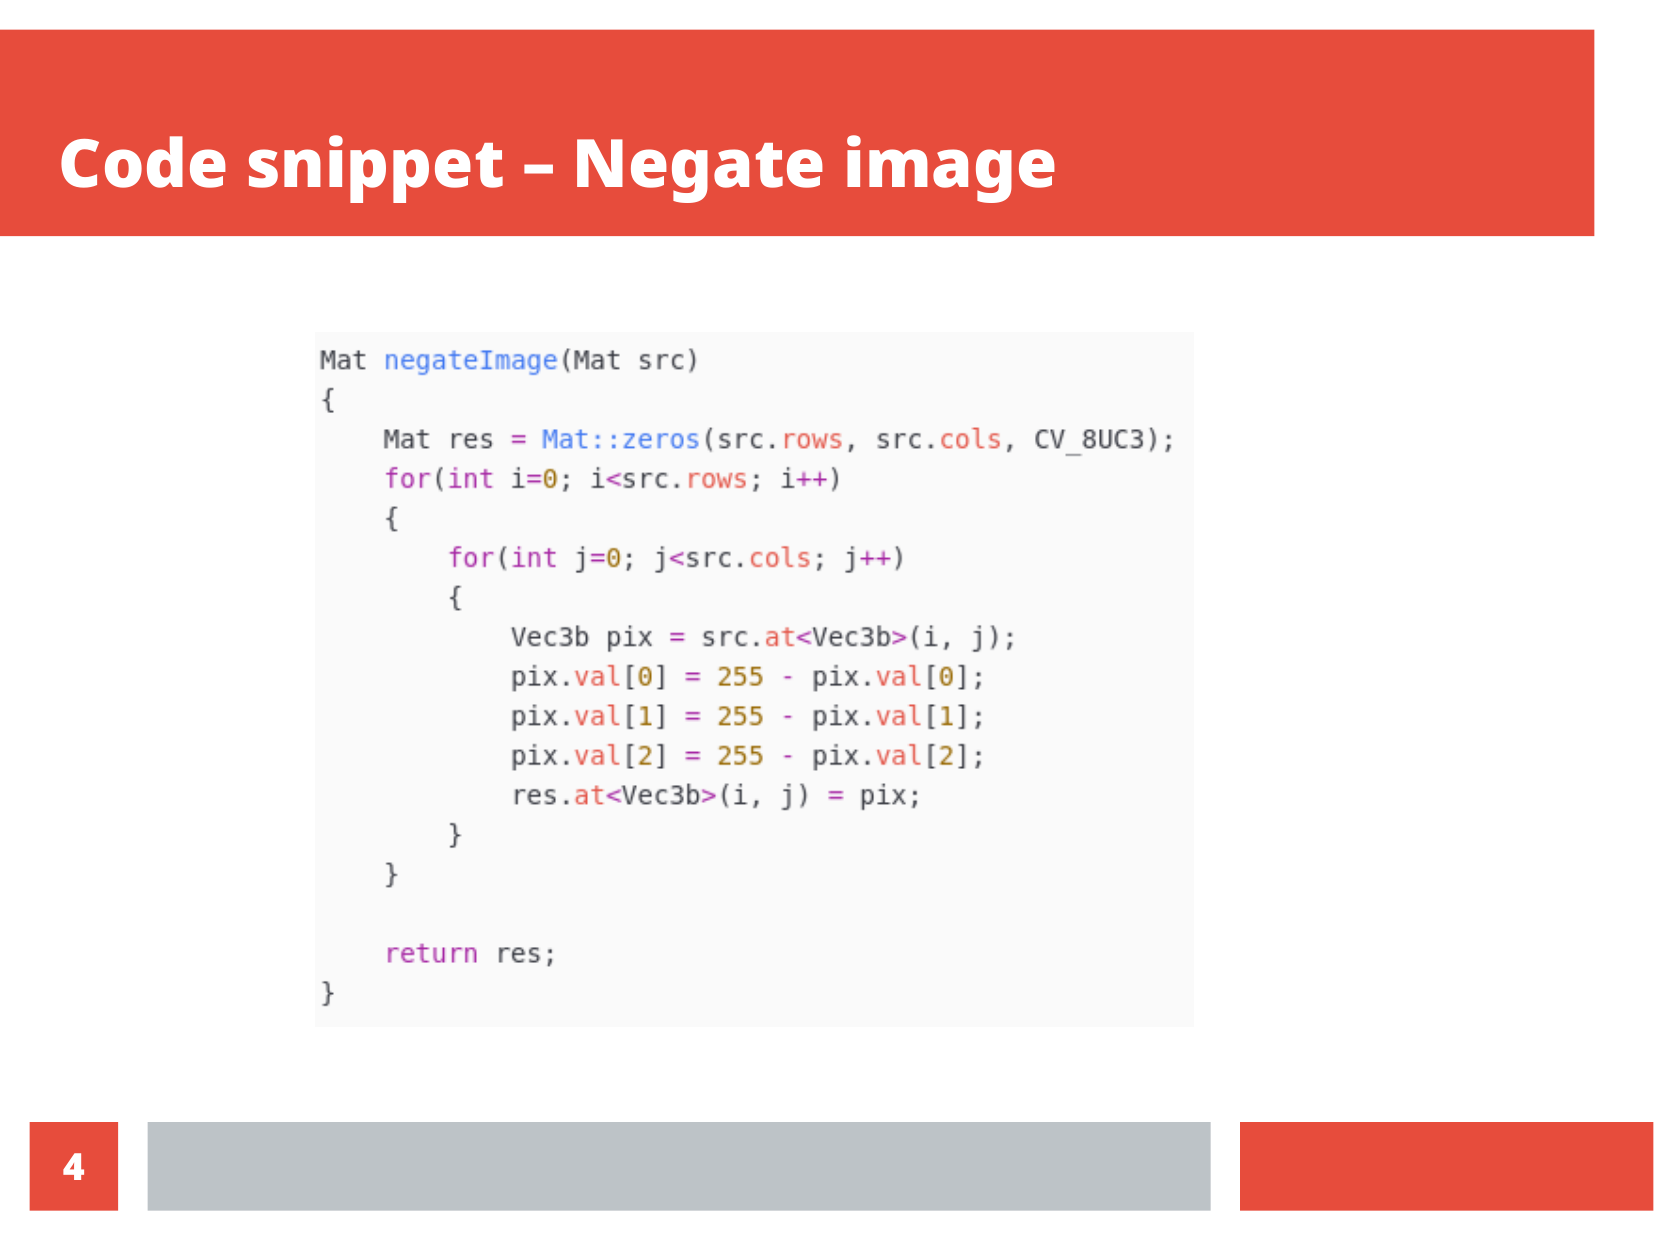

# Code snippet – Negate image
4